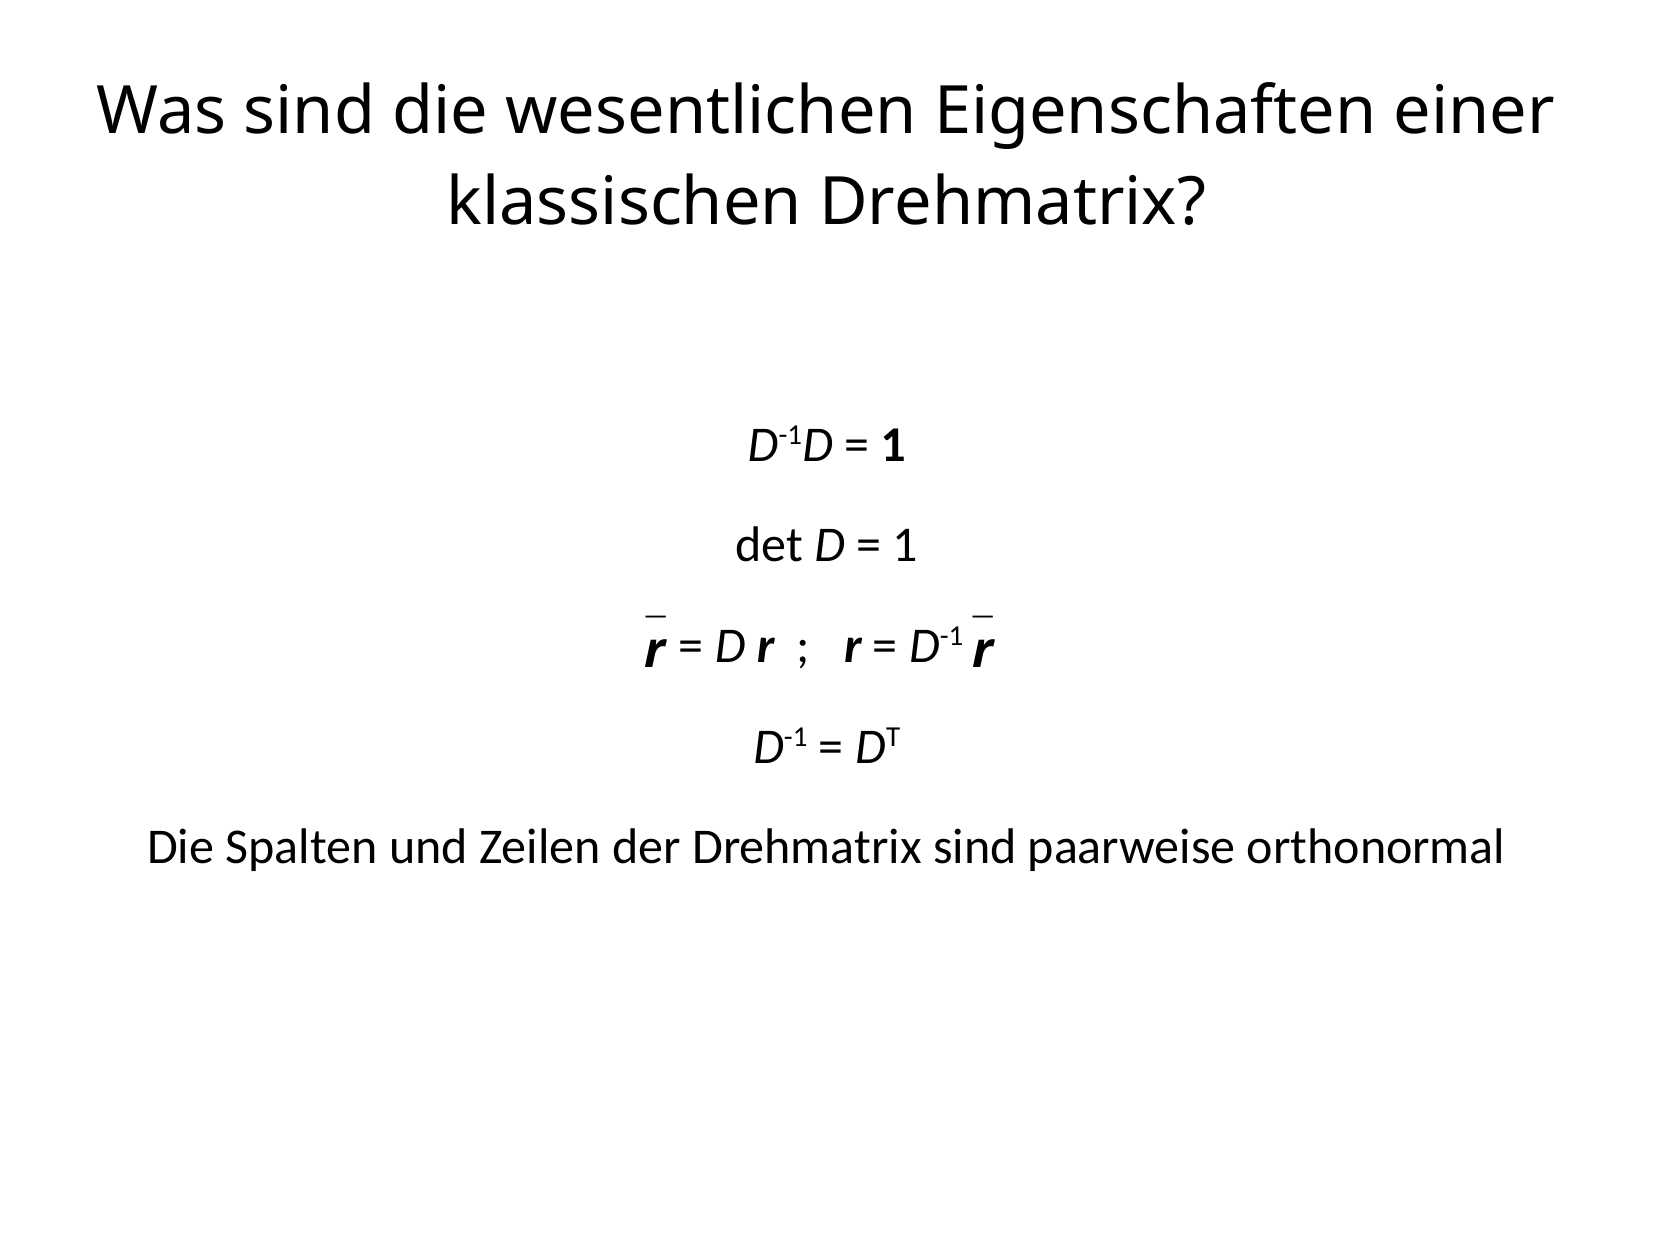

# Was sind die wesentlichen Eigenschaften einer klassischen Drehmatrix?
D-1D = 1
det D = 1
= D r ; r = D-1
D-1 = DT
Die Spalten und Zeilen der Drehmatrix sind paarweise orthonormal